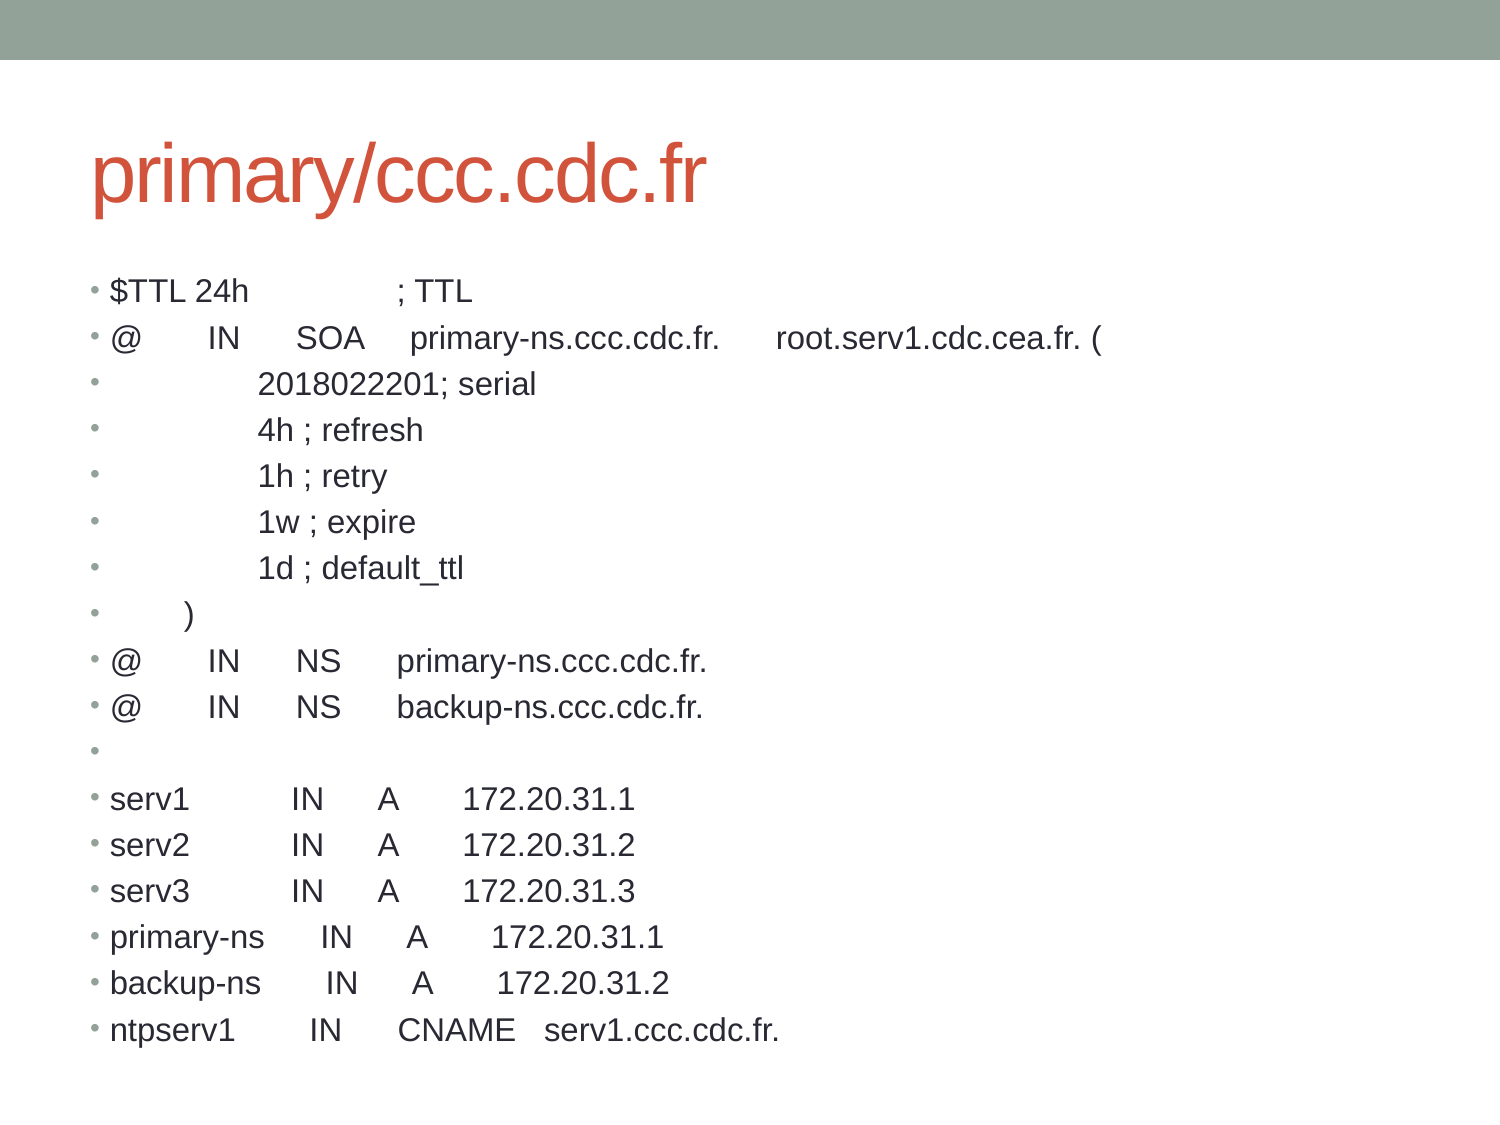

# primary/ccc.cdc.fr
$TTL 24h ; TTL
@ IN SOA primary-ns.ccc.cdc.fr. root.serv1.cdc.cea.fr. (
 2018022201; serial
 4h ; refresh
 1h ; retry
 1w ; expire
 1d ; default_ttl
 )
@ IN NS primary-ns.ccc.cdc.fr.
@ IN NS backup-ns.ccc.cdc.fr.
serv1 IN A 172.20.31.1
serv2 IN A 172.20.31.2
serv3 IN A 172.20.31.3
primary-ns IN A 172.20.31.1
backup-ns IN A 172.20.31.2
ntpserv1 IN CNAME serv1.ccc.cdc.fr.